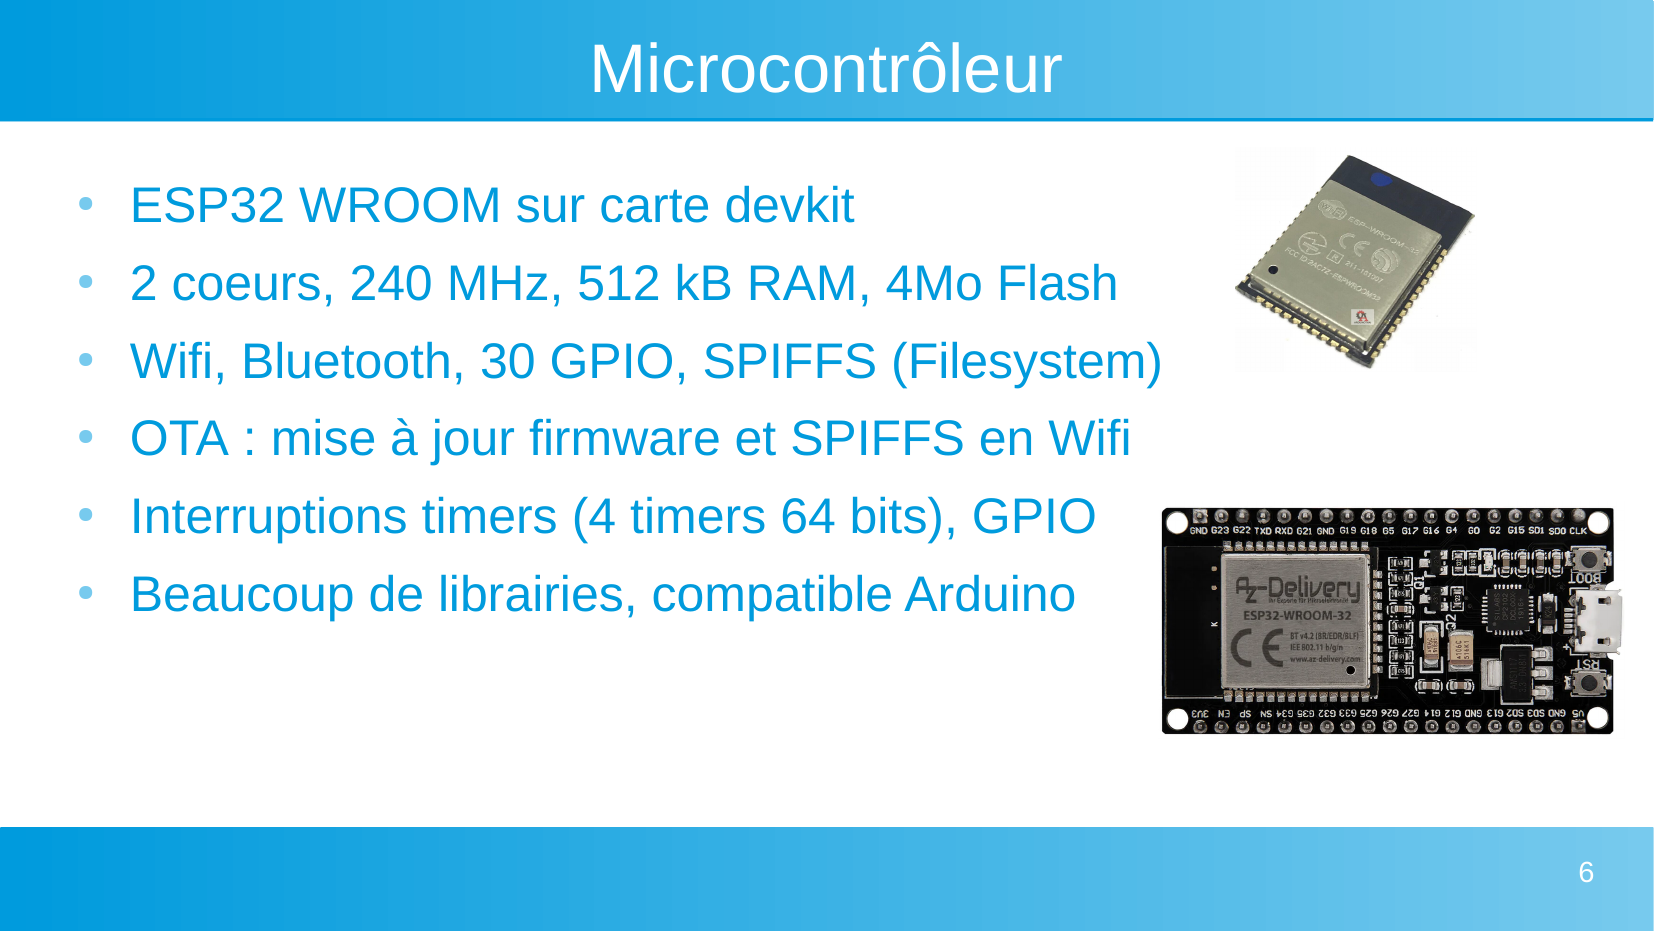

# Microcontrôleur
ESP32 WROOM sur carte devkit
2 coeurs, 240 MHz, 512 kB RAM, 4Mo Flash
Wifi, Bluetooth, 30 GPIO, SPIFFS (Filesystem)
OTA : mise à jour firmware et SPIFFS en Wifi
Interruptions timers (4 timers 64 bits), GPIO
Beaucoup de librairies, compatible Arduino
6